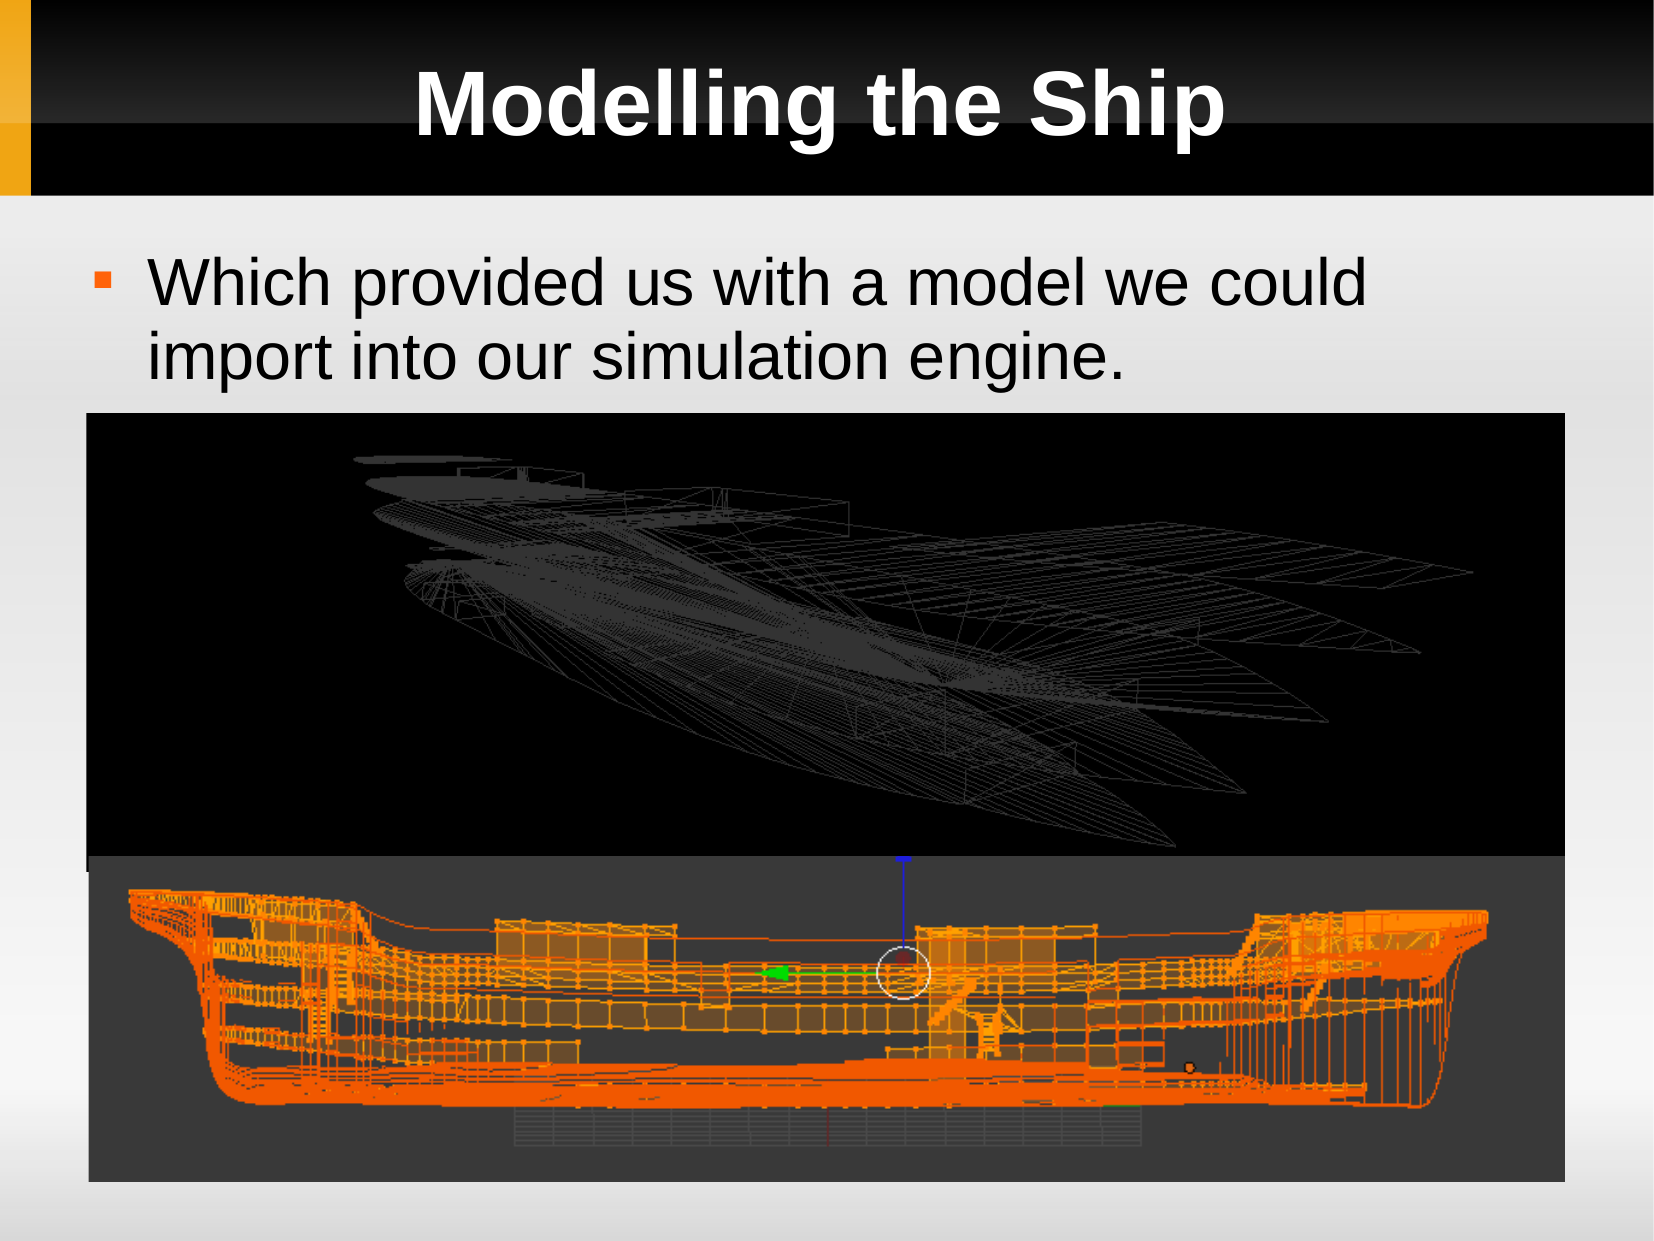

# Modelling the Ship
Which provided us with a model we could import into our simulation engine.